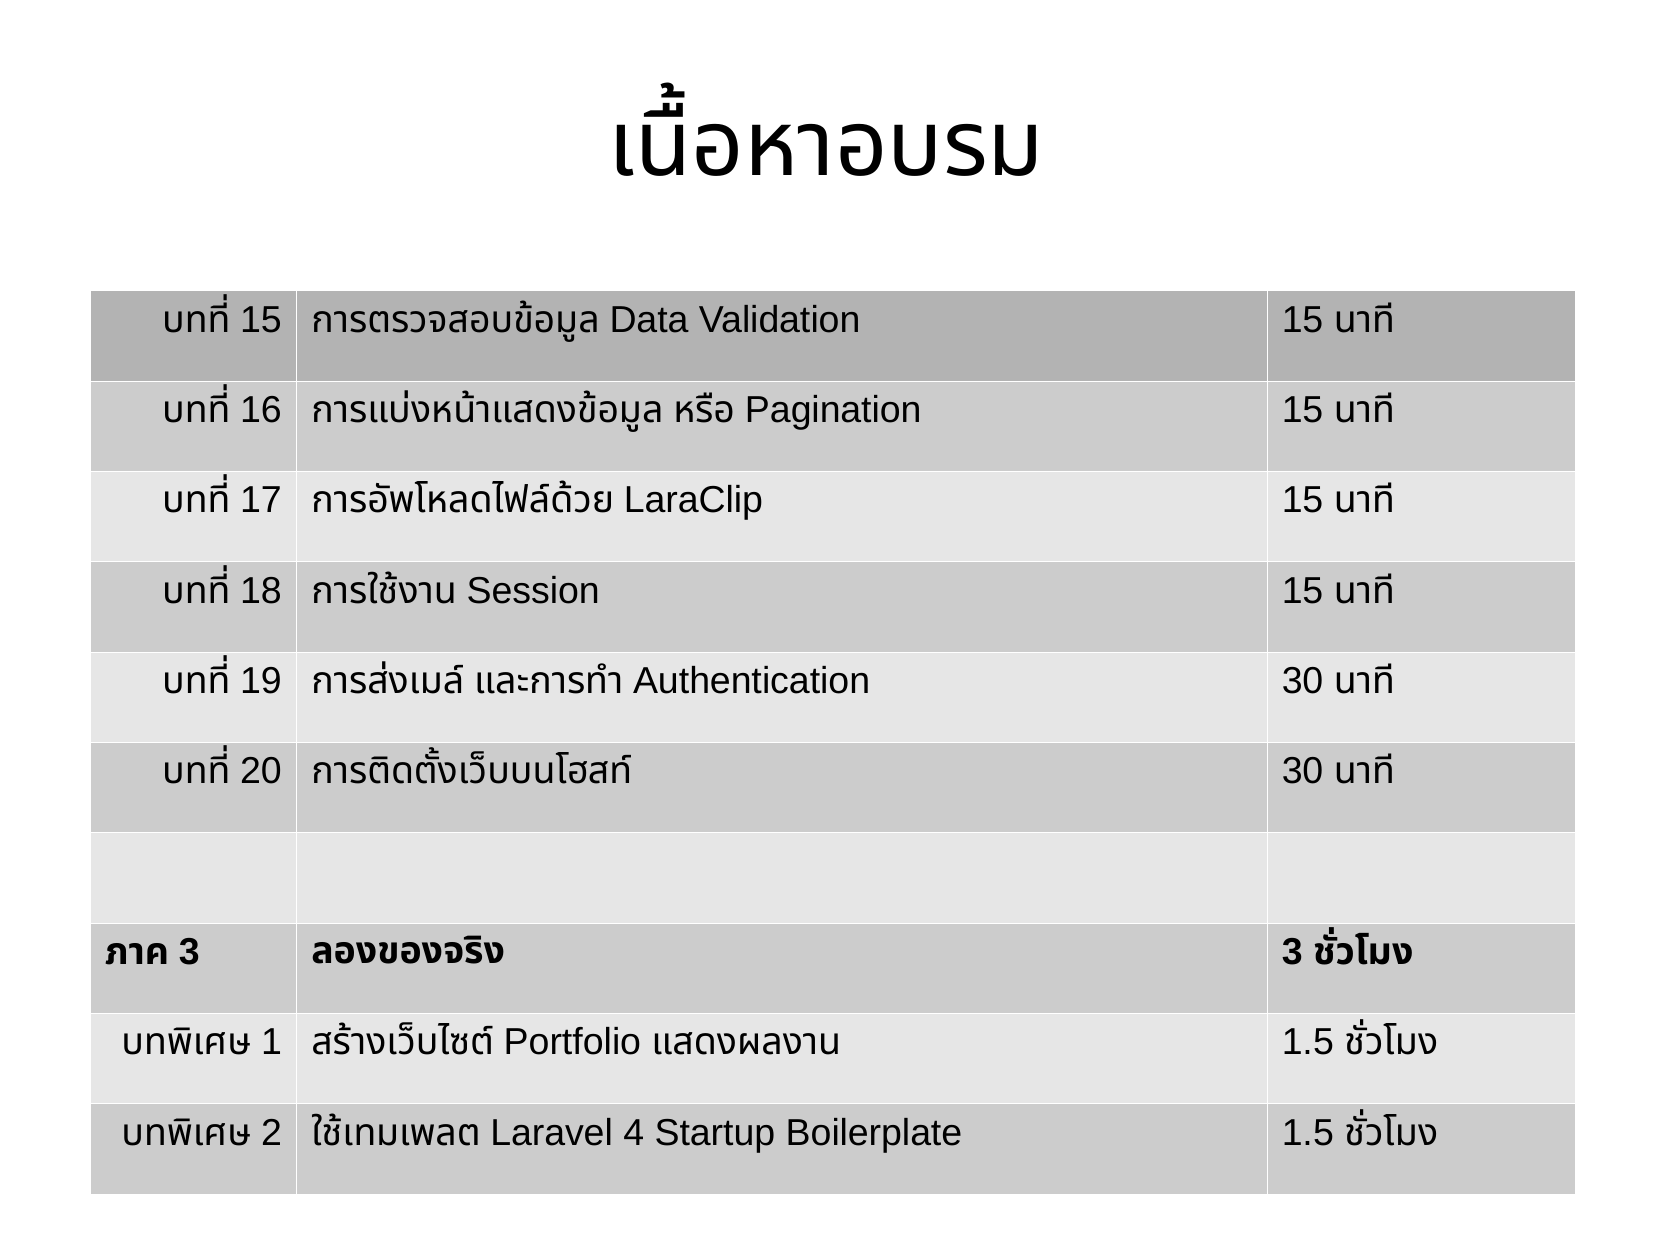

# เนื้อหาอบรม
| บทที่ 15 | การตรวจสอบข้อมูล Data Validation | 15 นาที |
| --- | --- | --- |
| บทที่ 16 | การแบ่งหน้าแสดงข้อมูล หรือ Pagination | 15 นาที |
| บทที่ 17 | การอัพโหลดไฟล์ด้วย LaraClip | 15 นาที |
| บทที่ 18 | การใช้งาน Session | 15 นาที |
| บทที่ 19 | การส่งเมล์ และการทำ Authentication | 30 นาที |
| บทที่ 20 | การติดตั้งเว็บบนโฮสท์ | 30 นาที |
| | | |
| ภาค 3 | ลองของจริง | 3 ชั่วโมง |
| บทพิเศษ 1 | สร้างเว็บไซต์ Portfolio แสดงผลงาน | 1.5 ชั่วโมง |
| บทพิเศษ 2 | ใช้เทมเพลต Laravel 4 Startup Boilerplate | 1.5 ชั่วโมง |